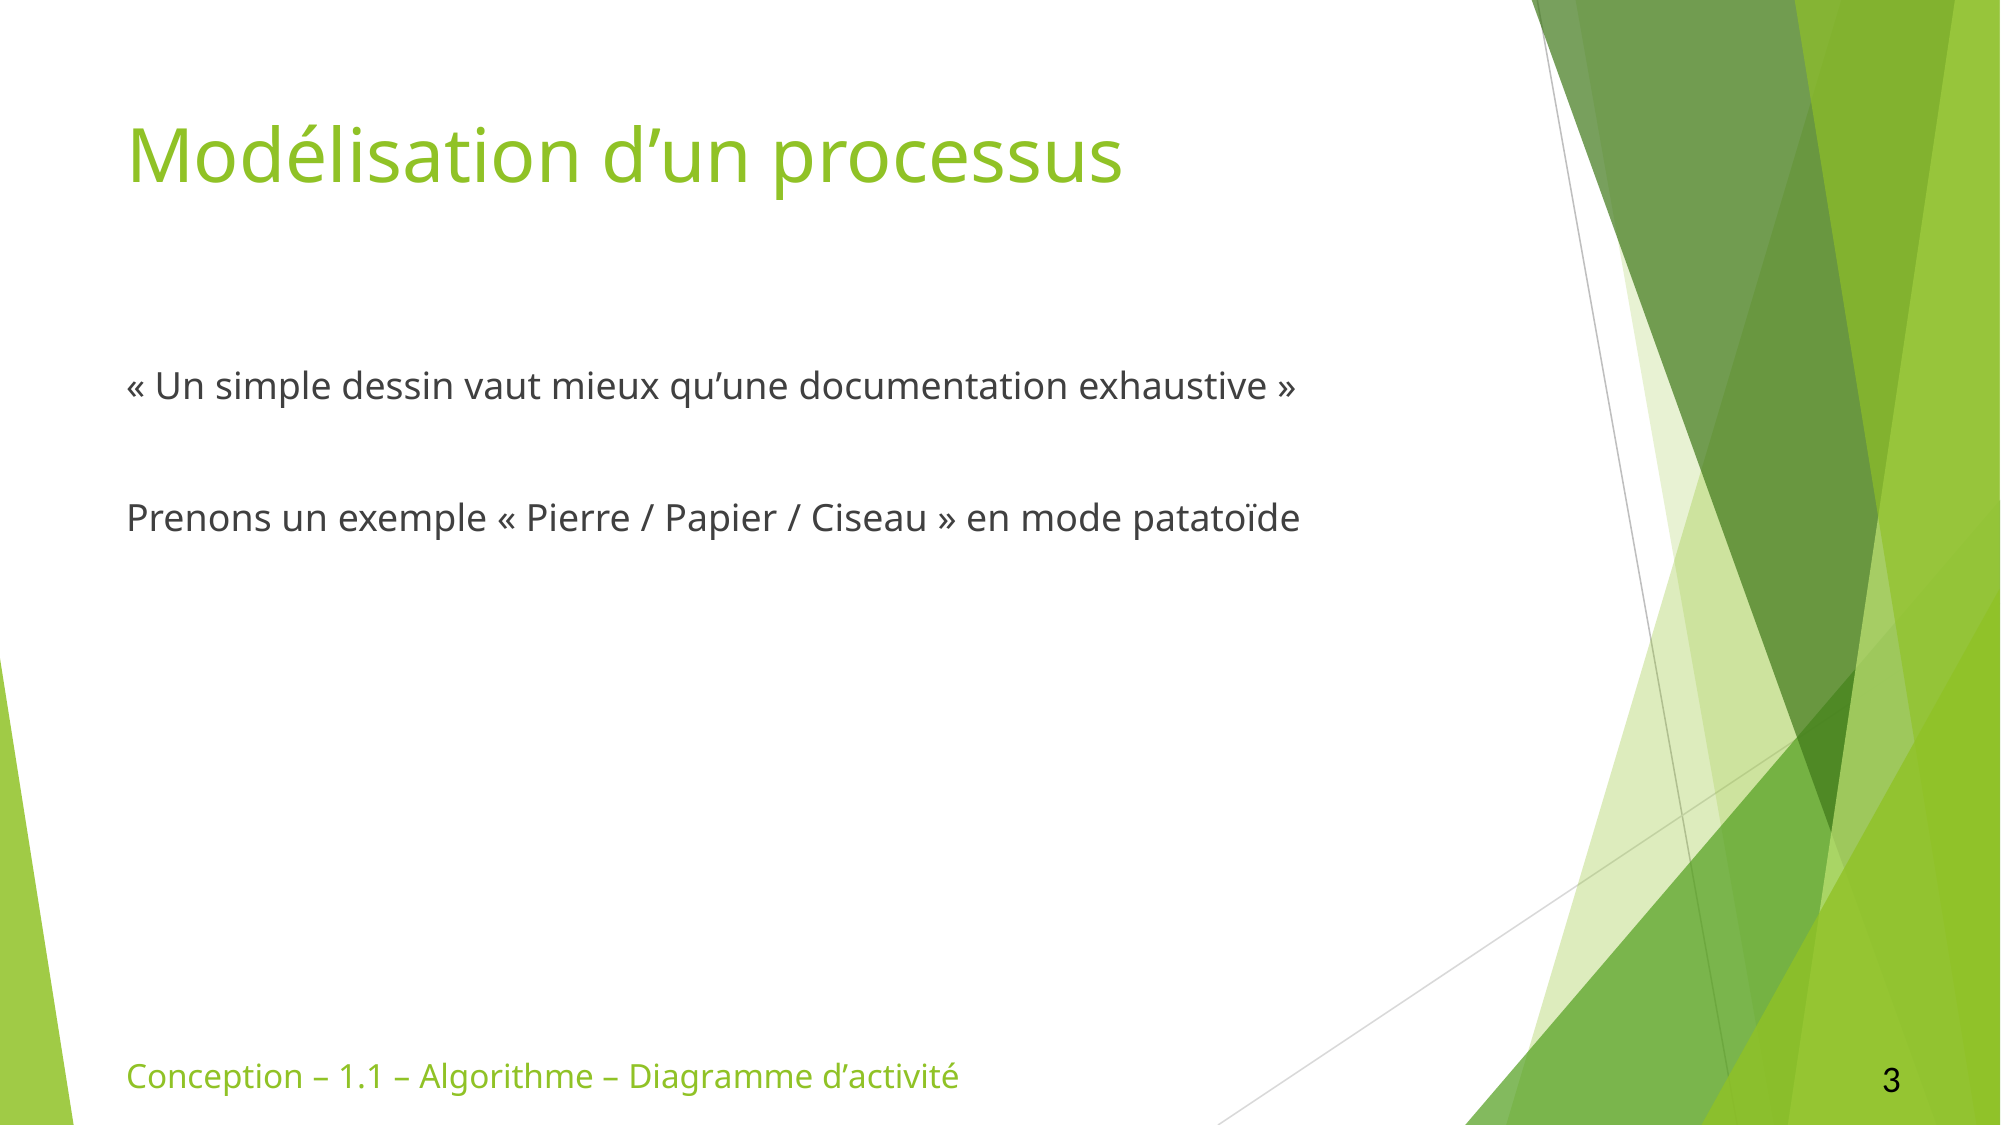

# Modélisation d’un processus
« Un simple dessin vaut mieux qu’une documentation exhaustive »
Prenons un exemple « Pierre / Papier / Ciseau » en mode patatoïde
Conception – 1.1 – Algorithme – Diagramme d’activité